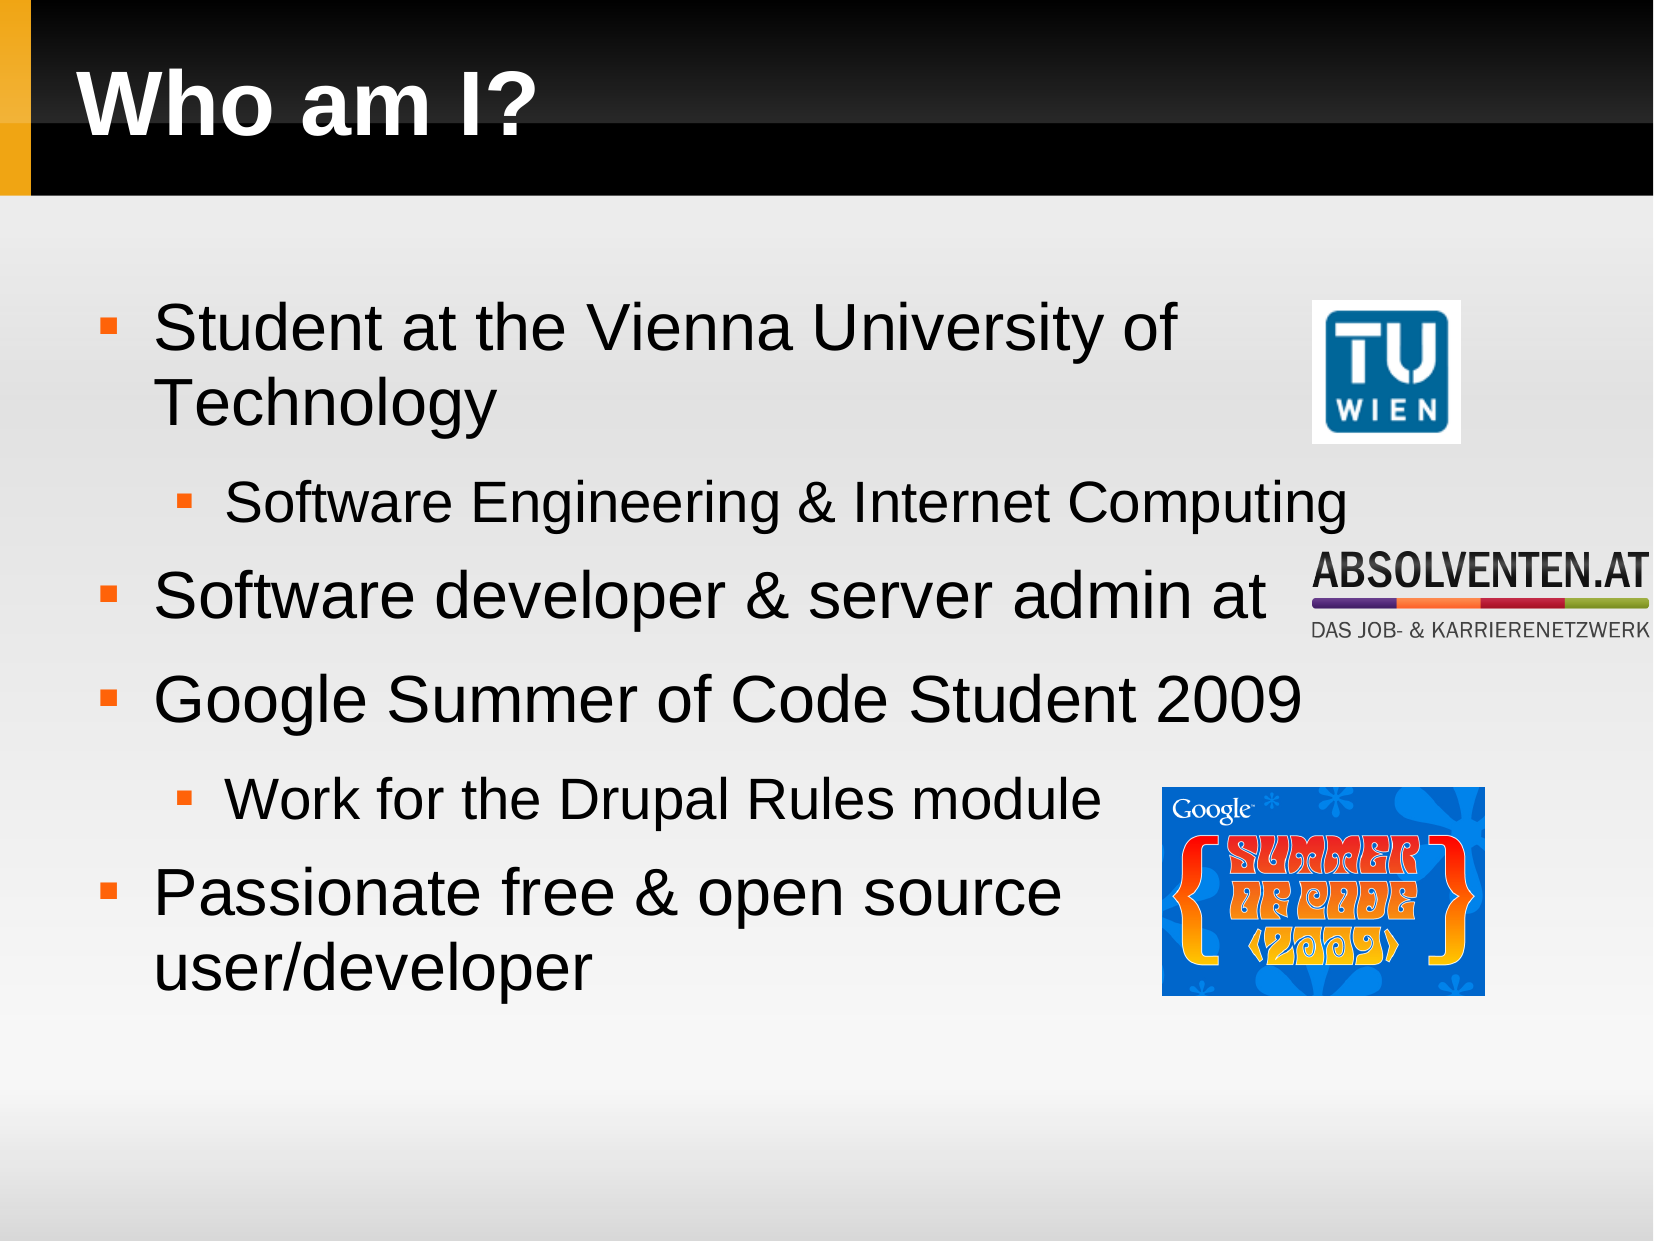

# Who am I?
Student at the Vienna University of Technology
Software Engineering & Internet Computing
Software developer & server admin at
Google Summer of Code Student 2009
Work for the Drupal Rules module
Passionate free & open source user/developer